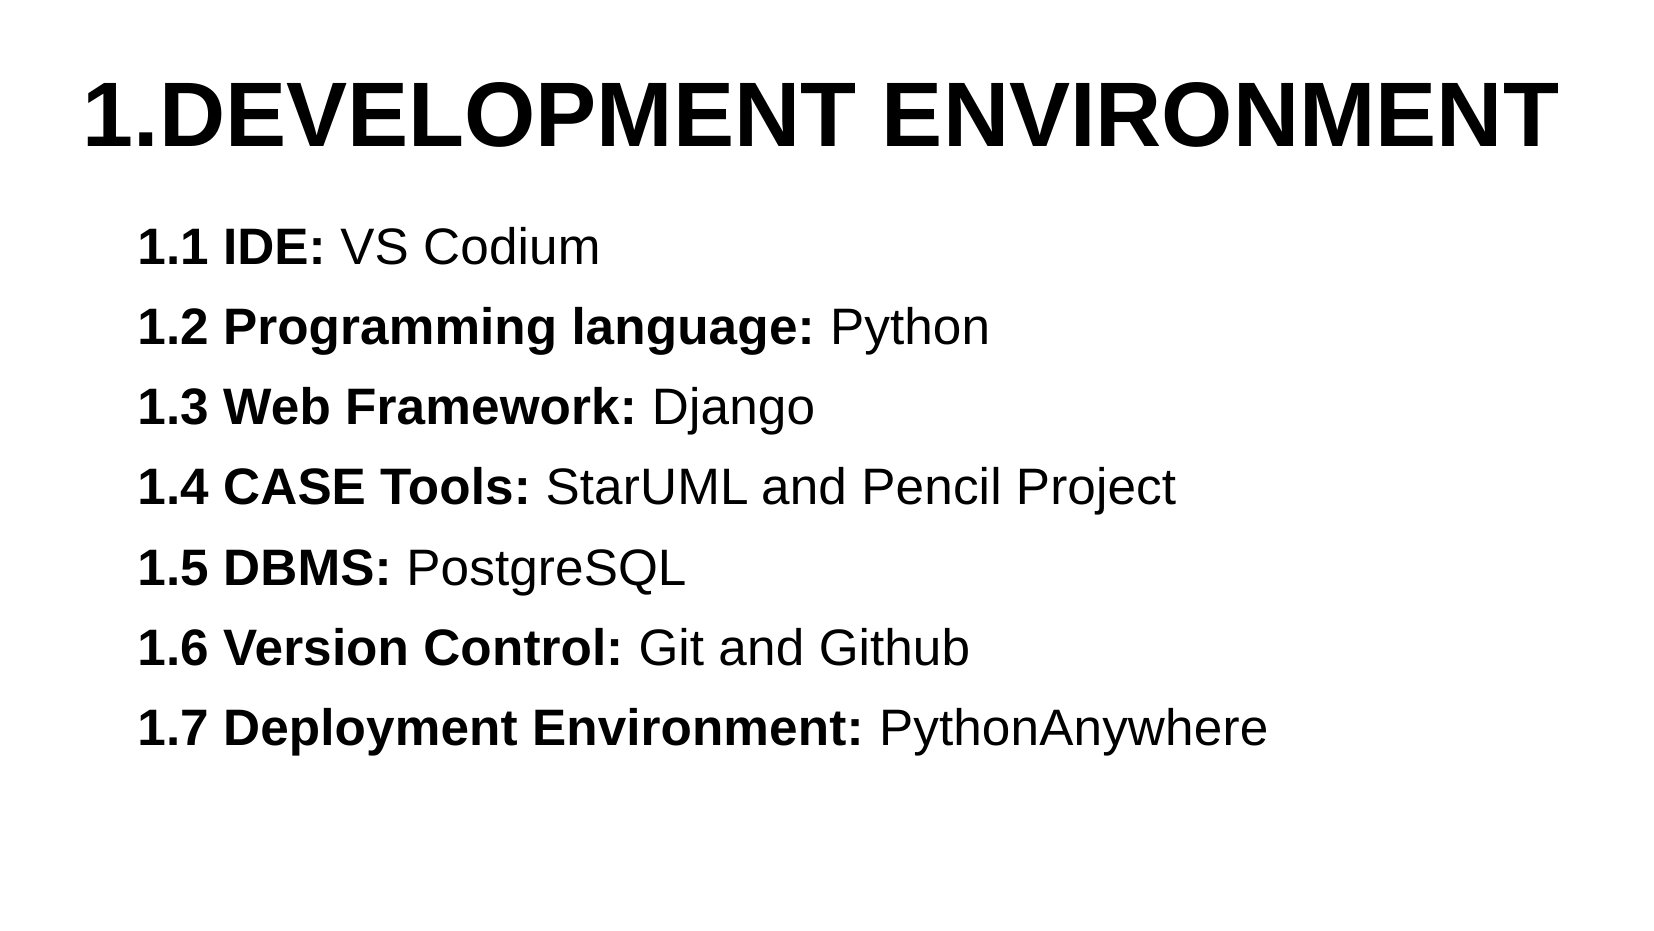

# 1.DEVELOPMENT ENVIRONMENT
1.1 IDE: VS Codium
1.2 Programming language: Python
1.3 Web Framework: Django
1.4 CASE Tools: StarUML and Pencil Project
1.5 DBMS: PostgreSQL
1.6 Version Control: Git and Github
1.7 Deployment Environment: PythonAnywhere